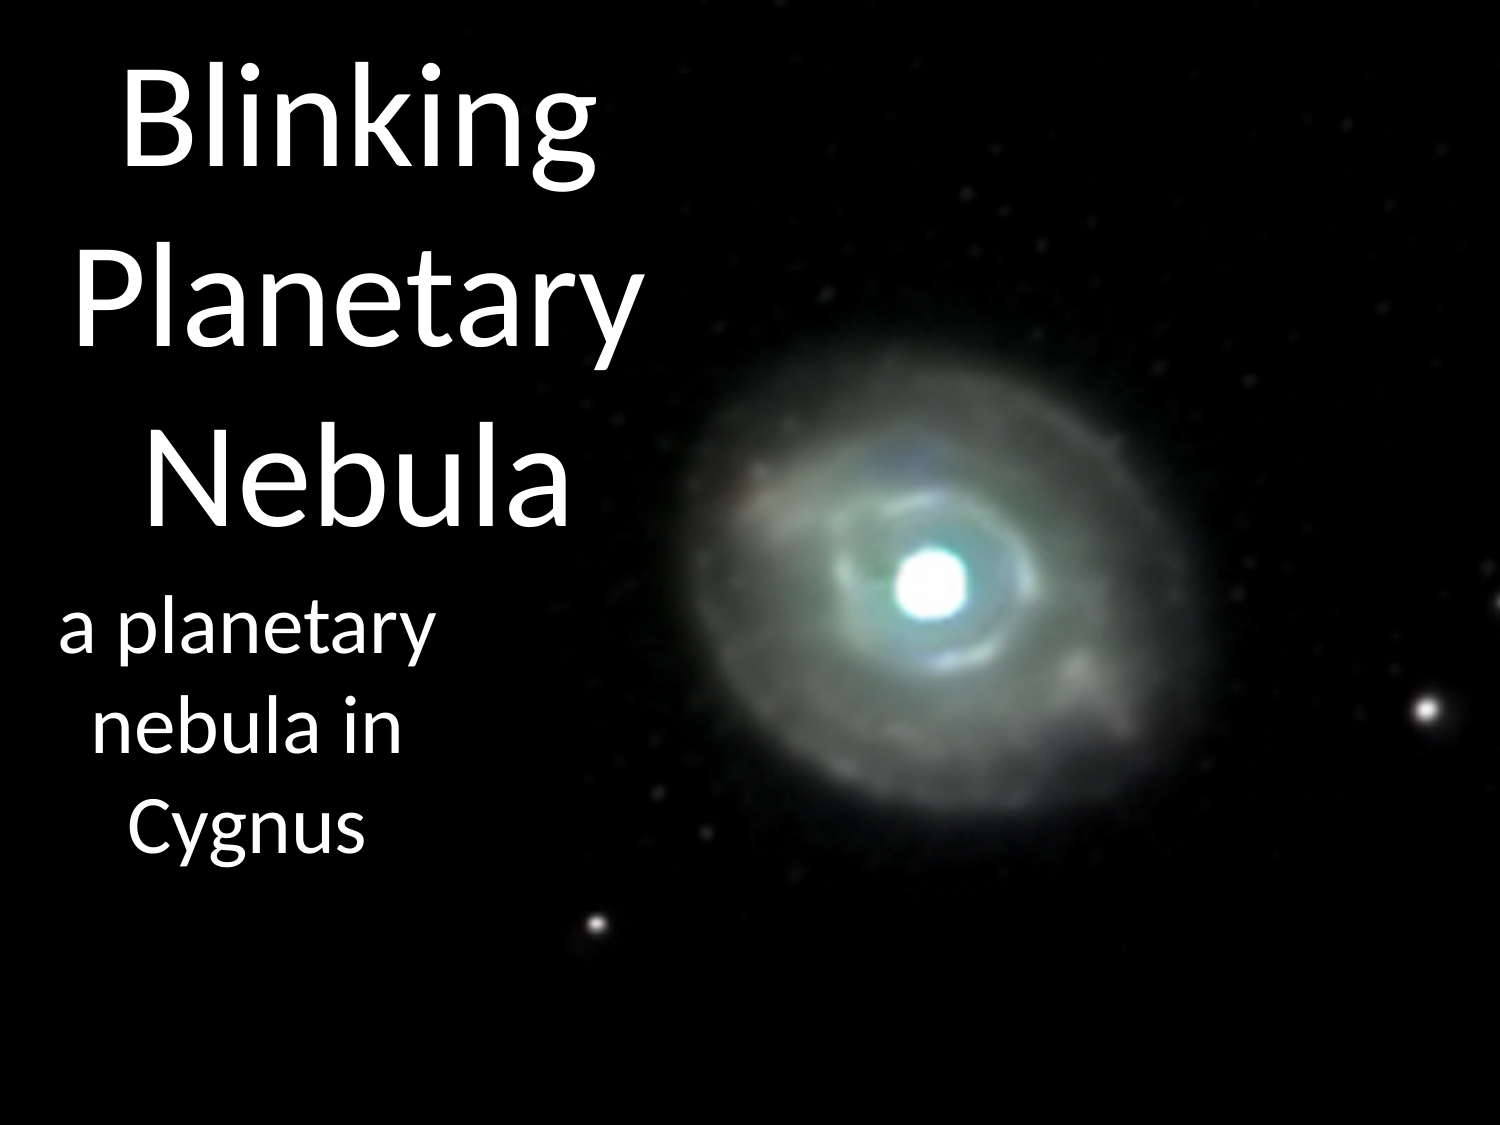

Blinking Planetary Nebula
a planetary nebula in Cygnus